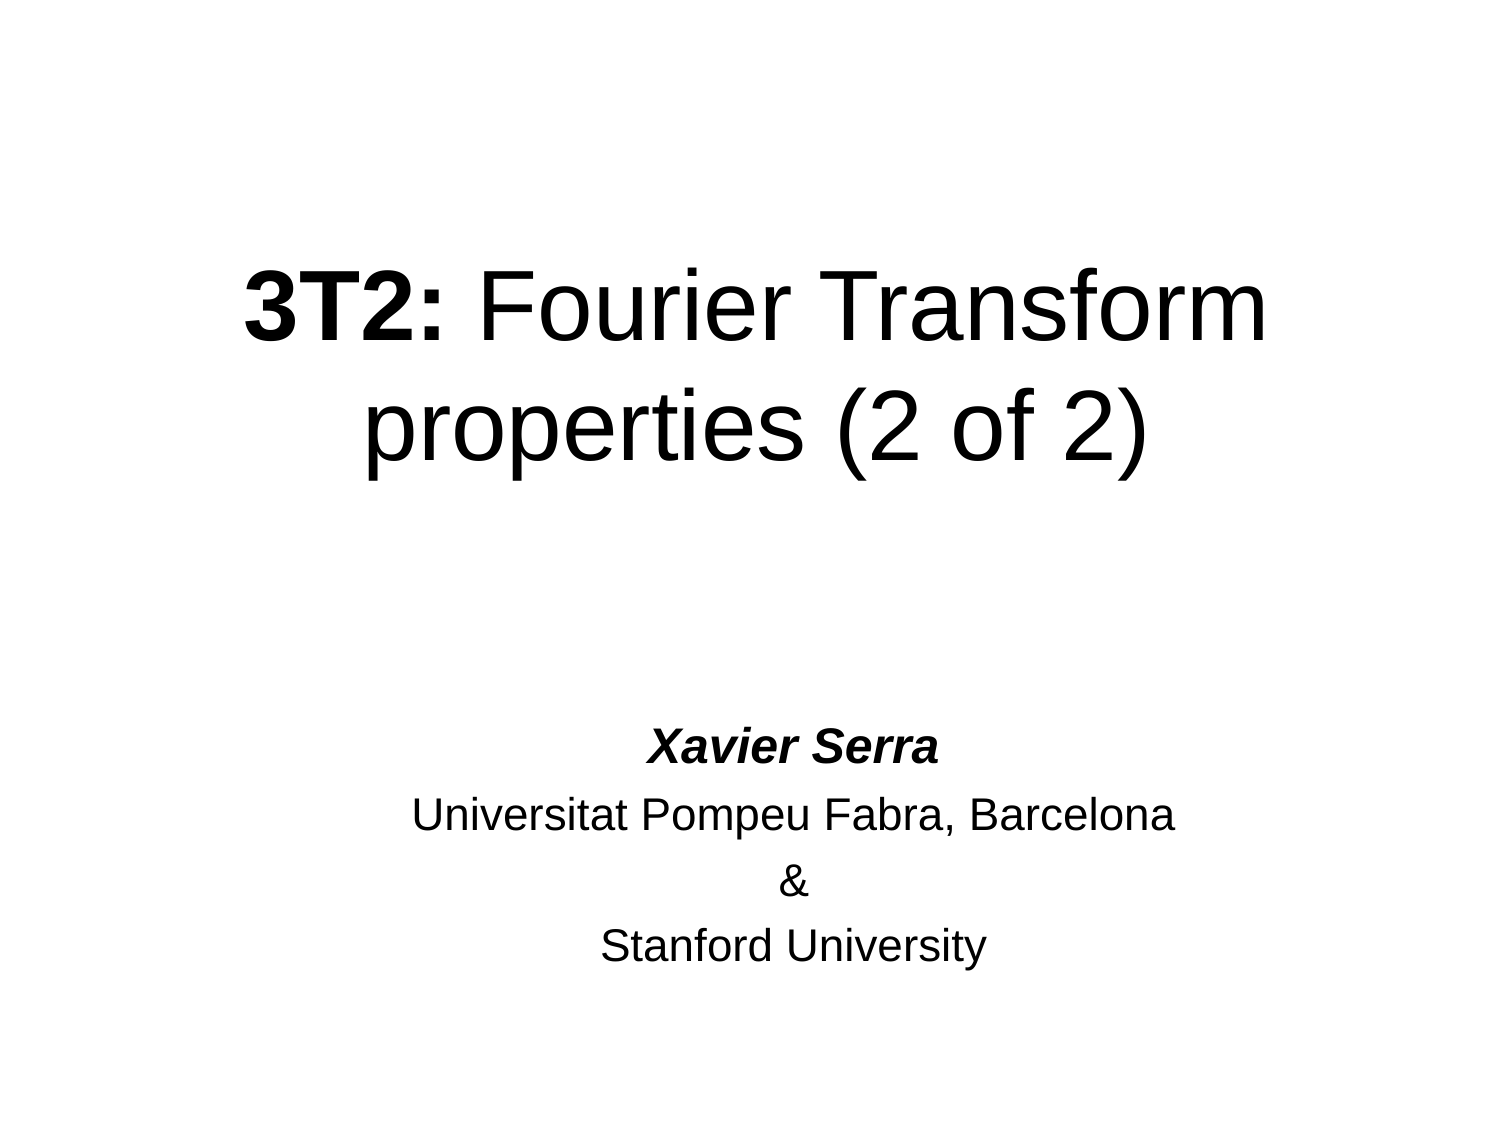

# 3T2: Fourier Transform properties (2 of 2)
Xavier Serra
Universitat Pompeu Fabra, Barcelona
&
Stanford University